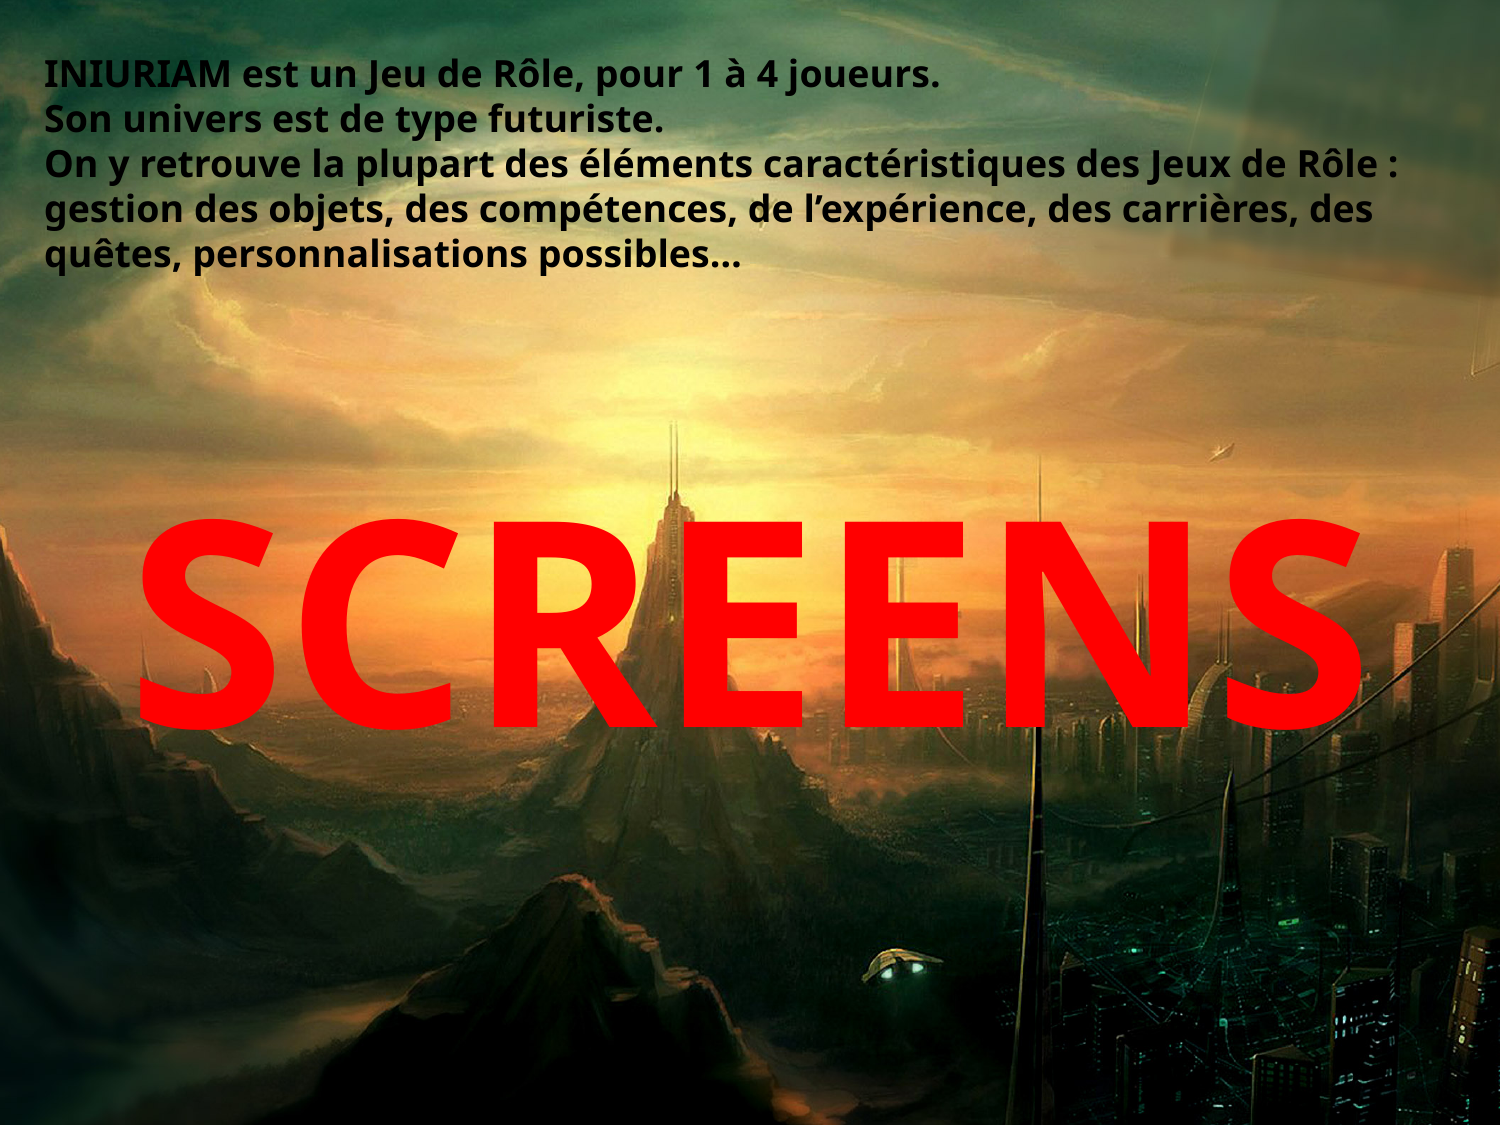

INIURIAM est un Jeu de Rôle, pour 1 à 4 joueurs.
Son univers est de type futuriste.
On y retrouve la plupart des éléments caractéristiques des Jeux de Rôle : gestion des objets, des compétences, de l’expérience, des carrières, des quêtes, personnalisations possibles…
SCREENS